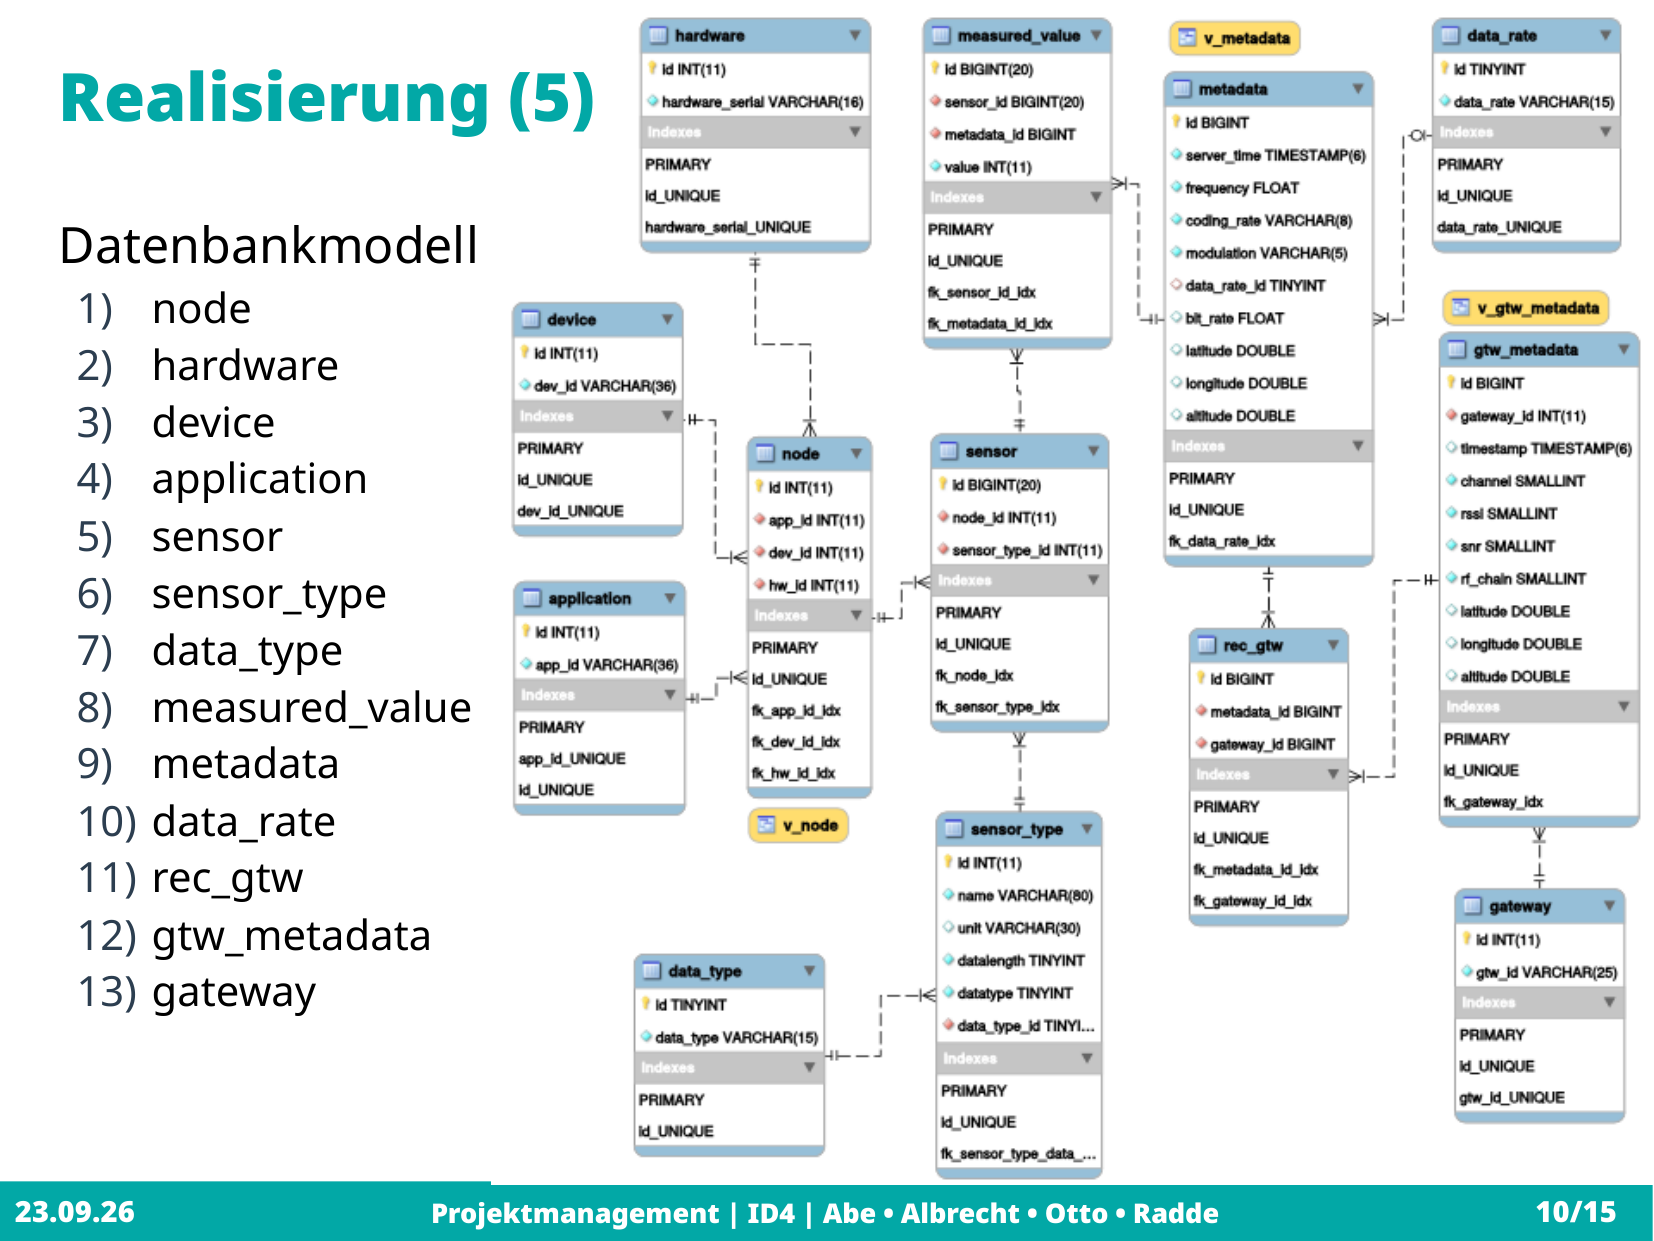

# Realisierung (5)
Datenbankmodell
node
hardware
device
application
sensor
sensor_type
data_type
measured_value
metadata
data_rate
rec_gtw
gtw_metadata
gateway
Projektmanagement | ID4 | Abe • Albrecht • Otto • Radde
10